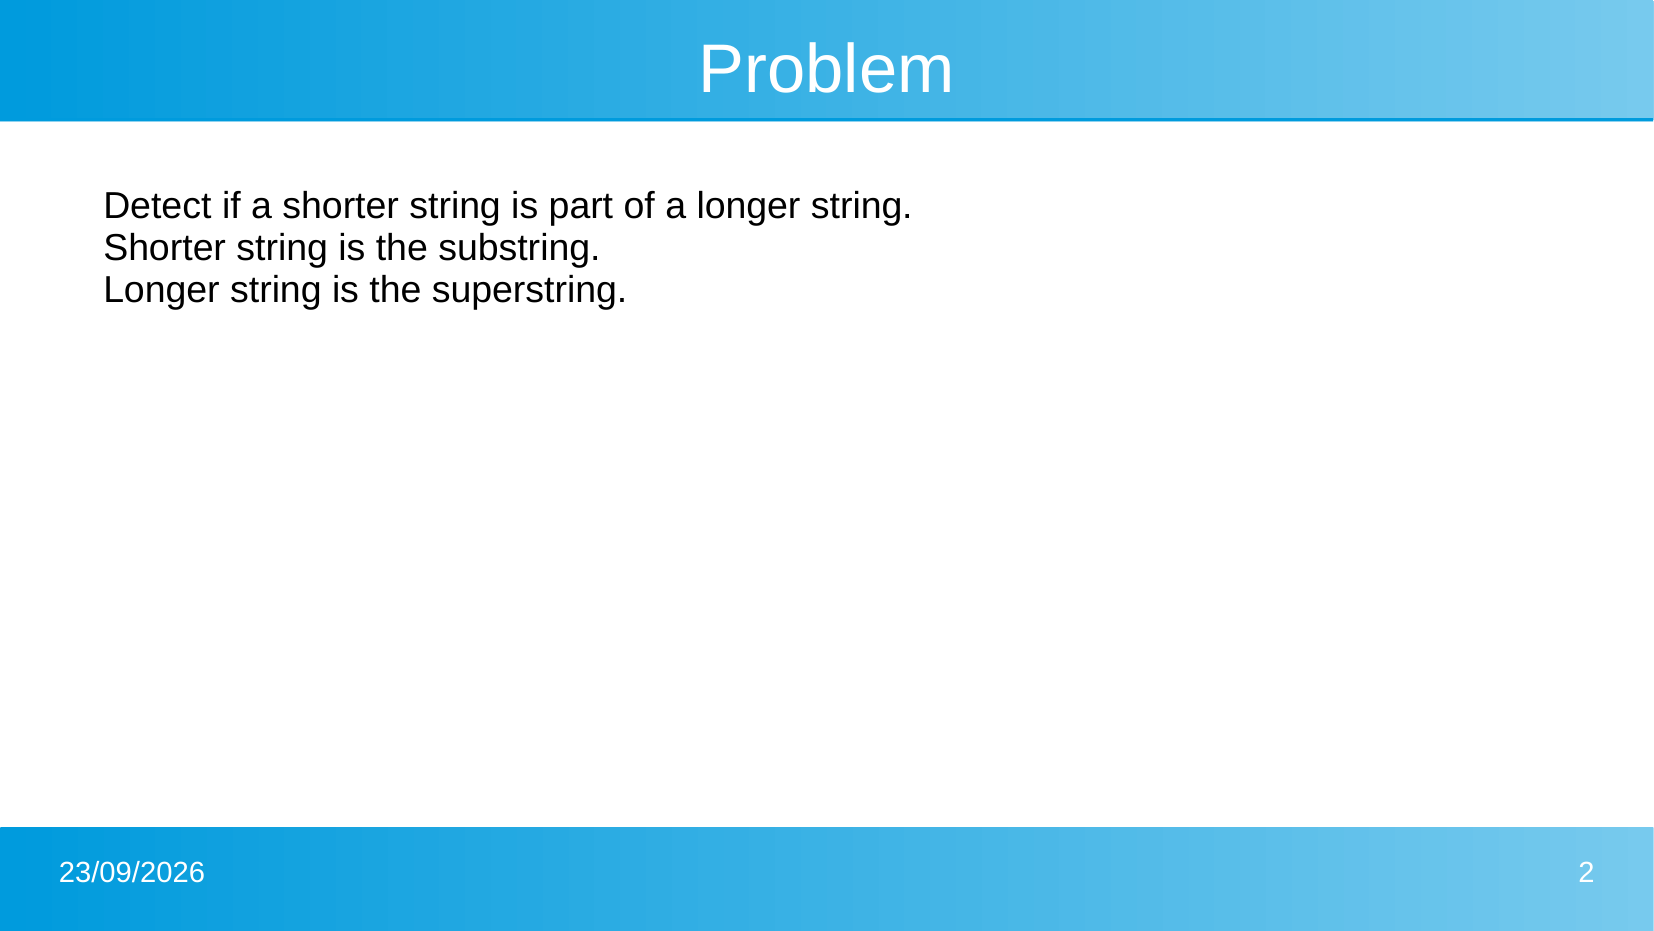

# Problem
Detect if a shorter string is part of a longer string.
Shorter string is the substring.
Longer string is the superstring.
2